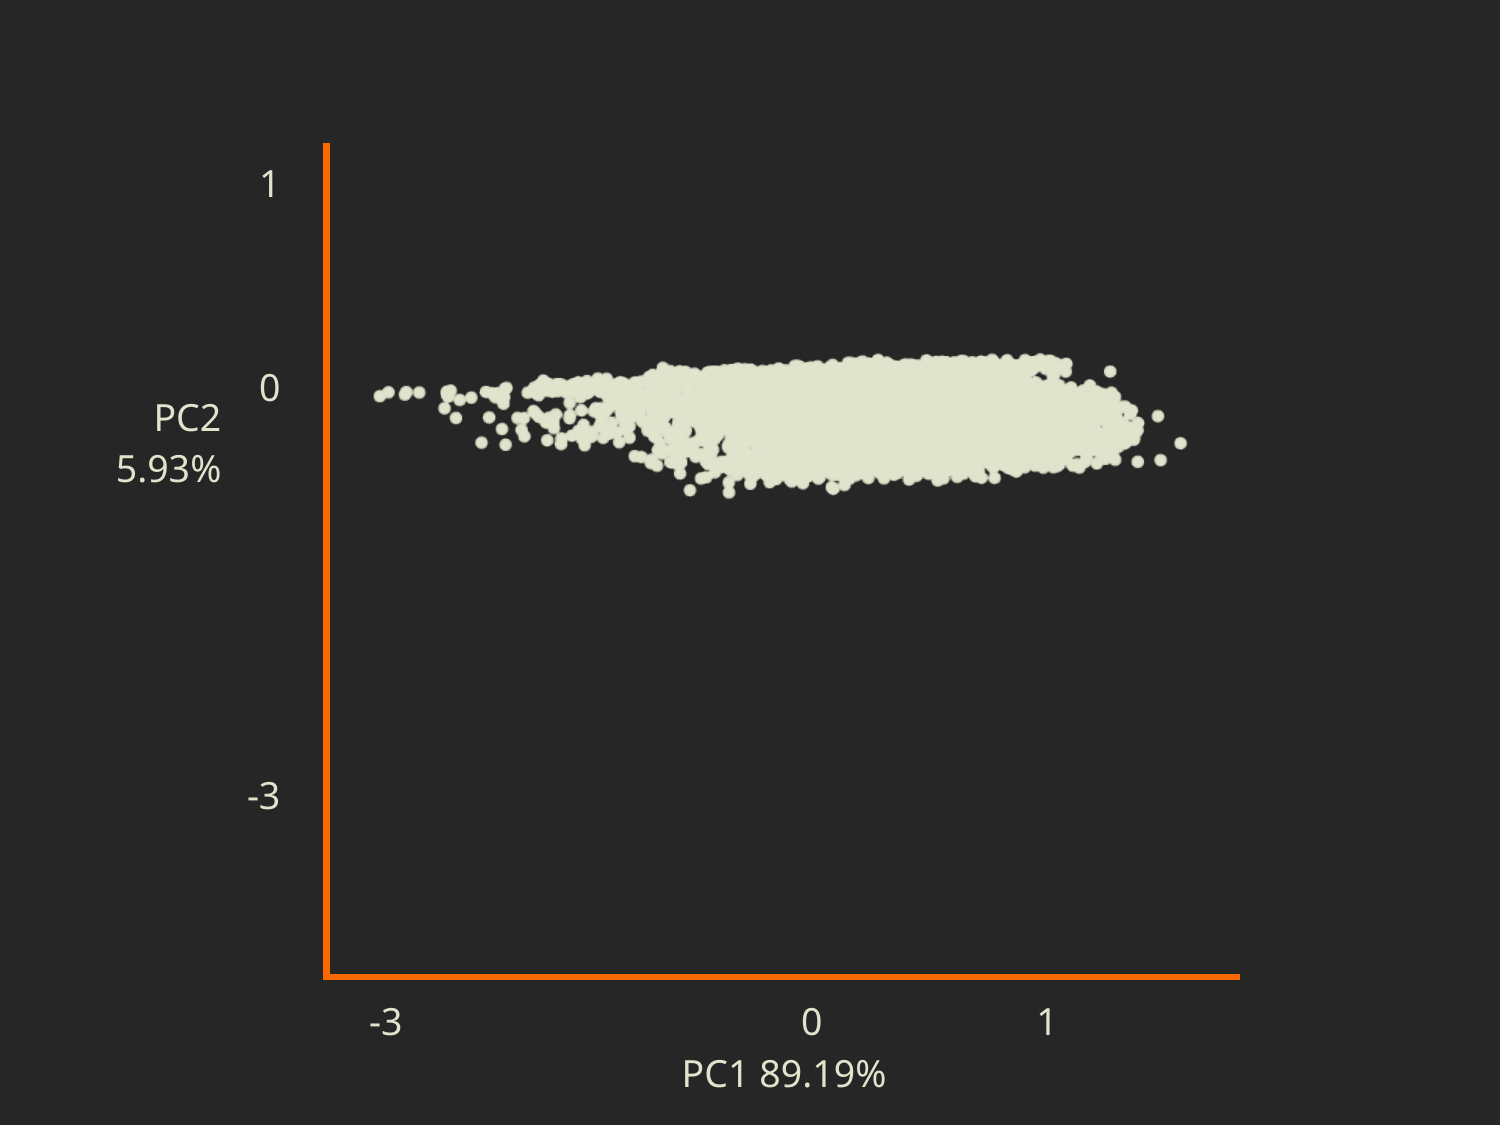

1
0
-3
-3 0 1
PC2
5.93%
PC1 89.19%